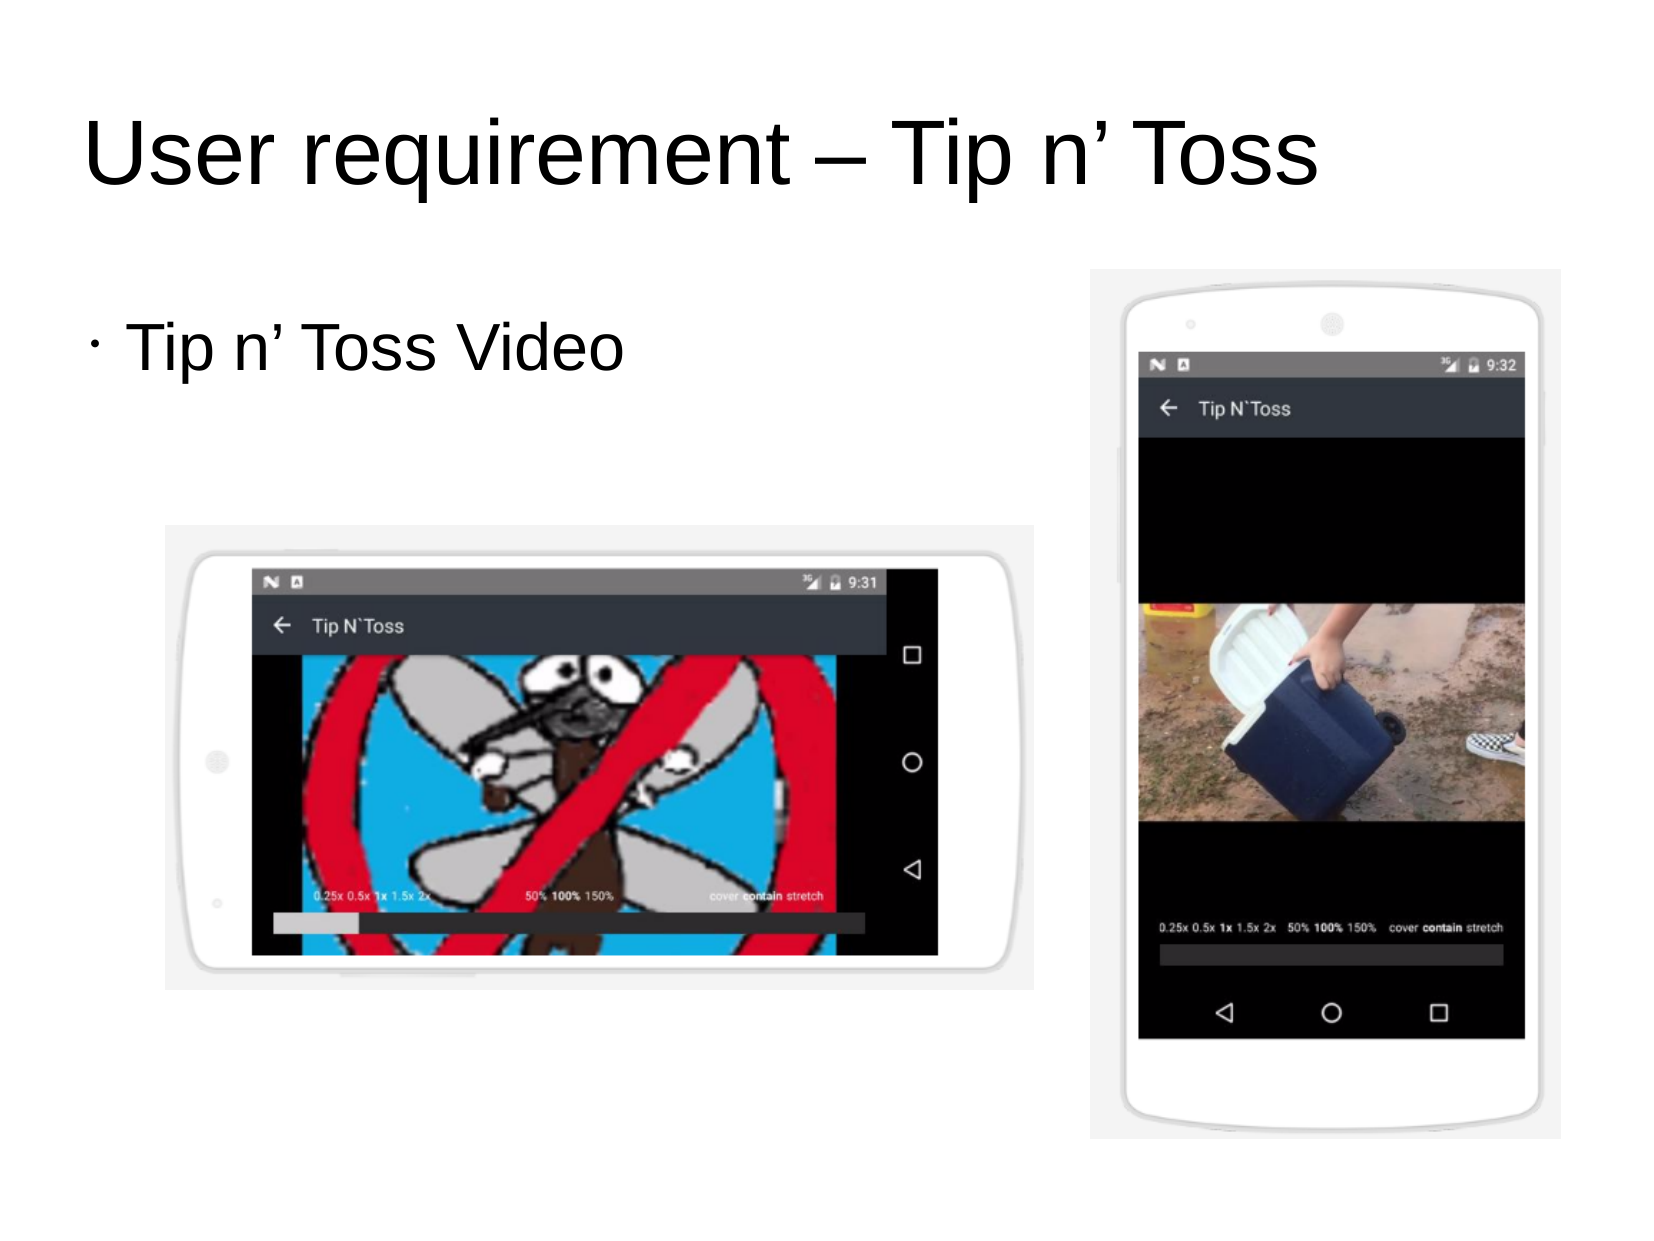

# User requirement – Tip n’ Toss
Tip n’ Toss Video